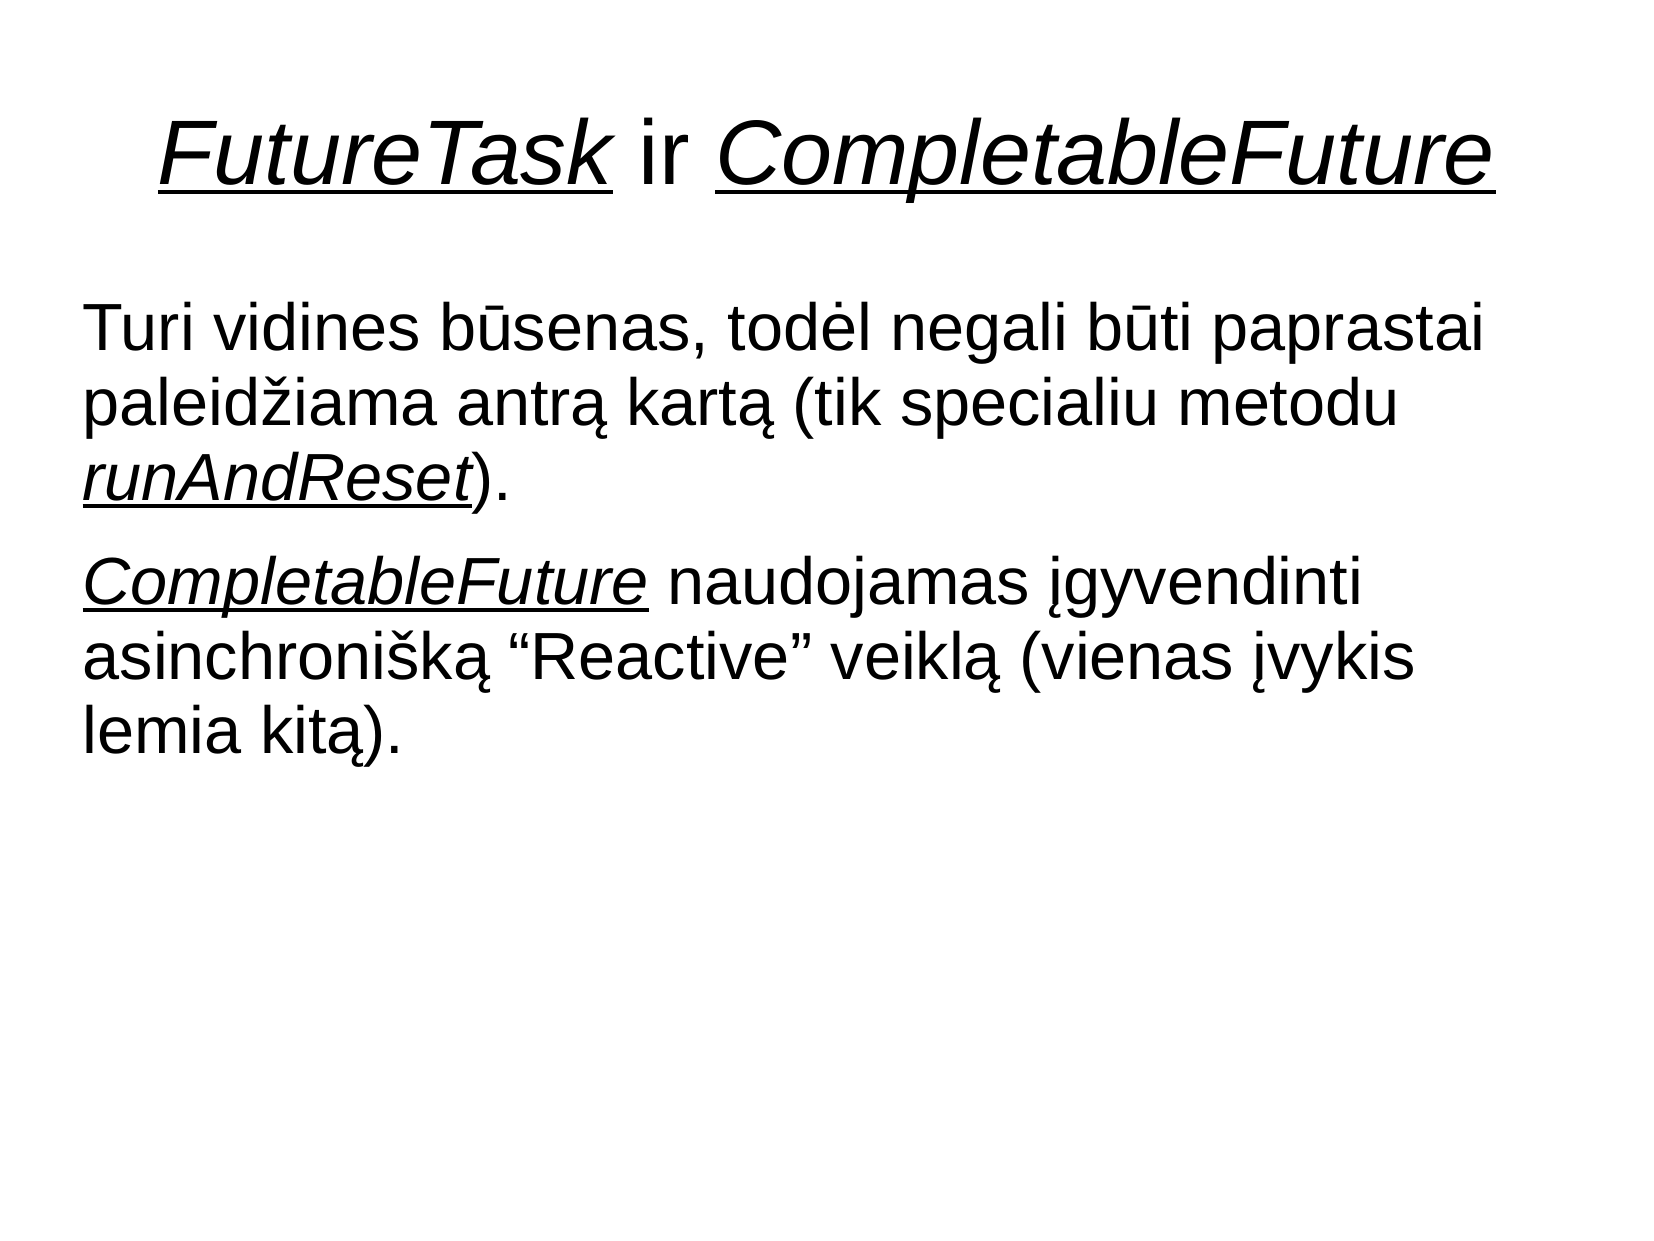

# FutureTask ir CompletableFuture
Turi vidines būsenas, todėl negali būti paprastai paleidžiama antrą kartą (tik specialiu metodu runAndReset).
CompletableFuture naudojamas įgyvendinti asinchronišką “Reactive” veiklą (vienas įvykis lemia kitą).